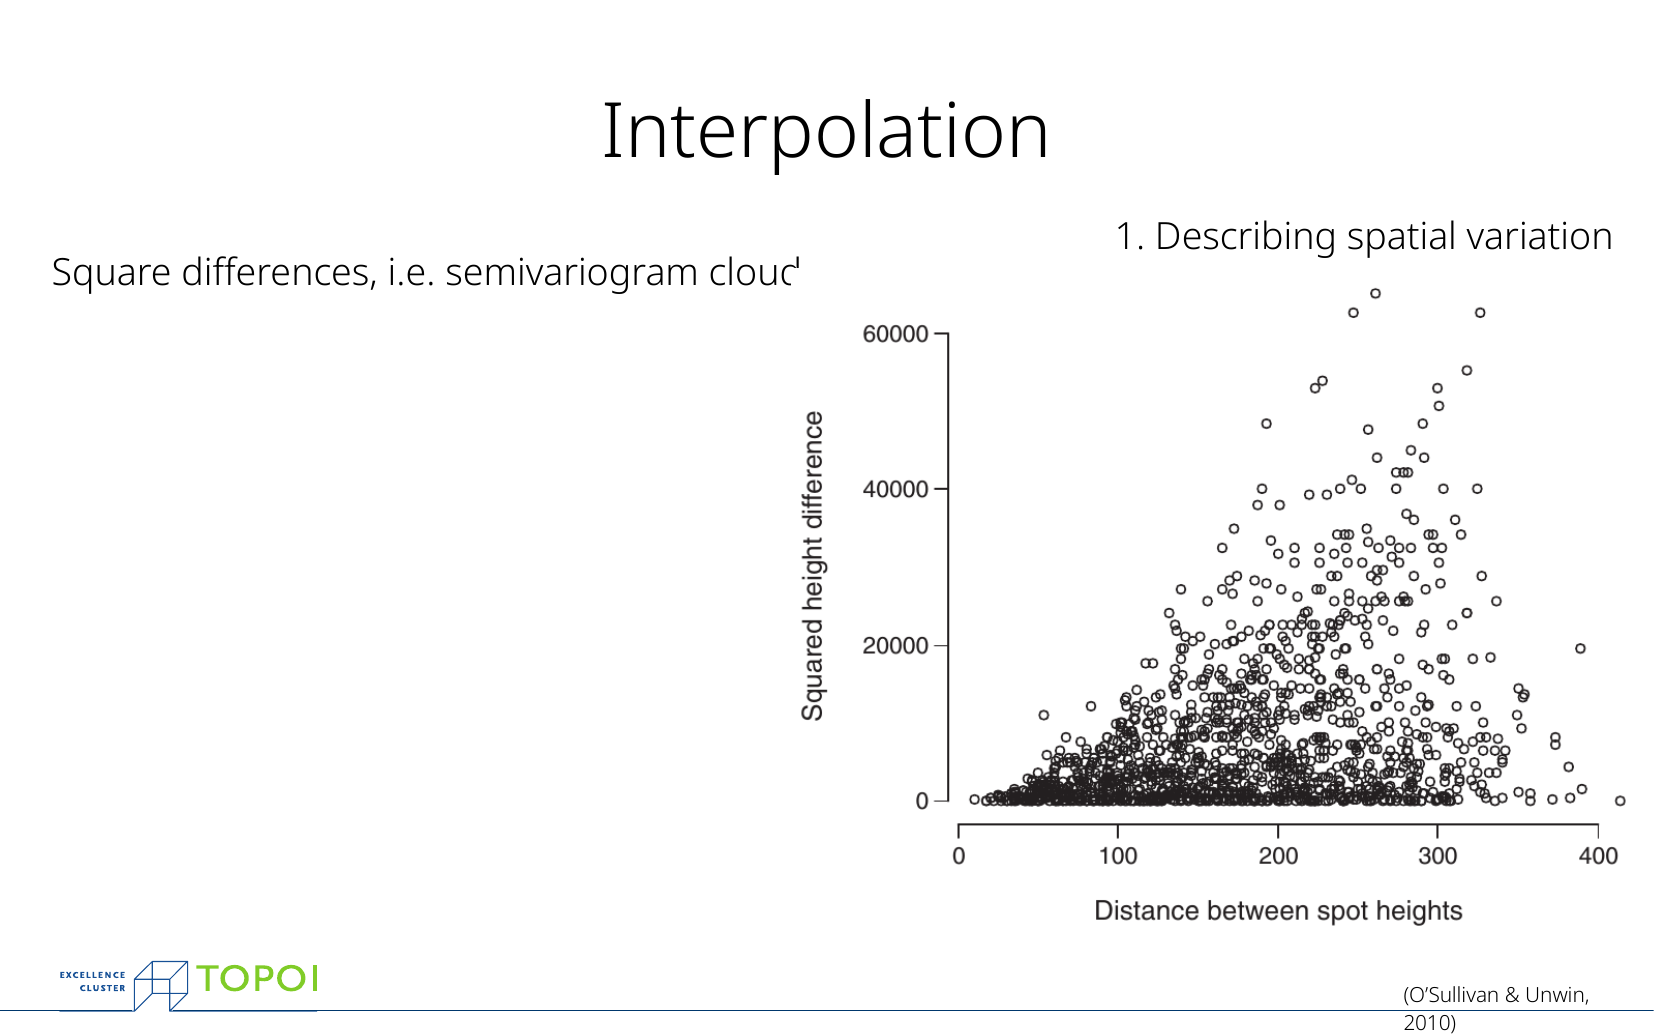

# Interpolation
1. Describing spatial variation
Square differences, i.e. semivariogram cloud
(O’Sullivan & Unwin, 2010)